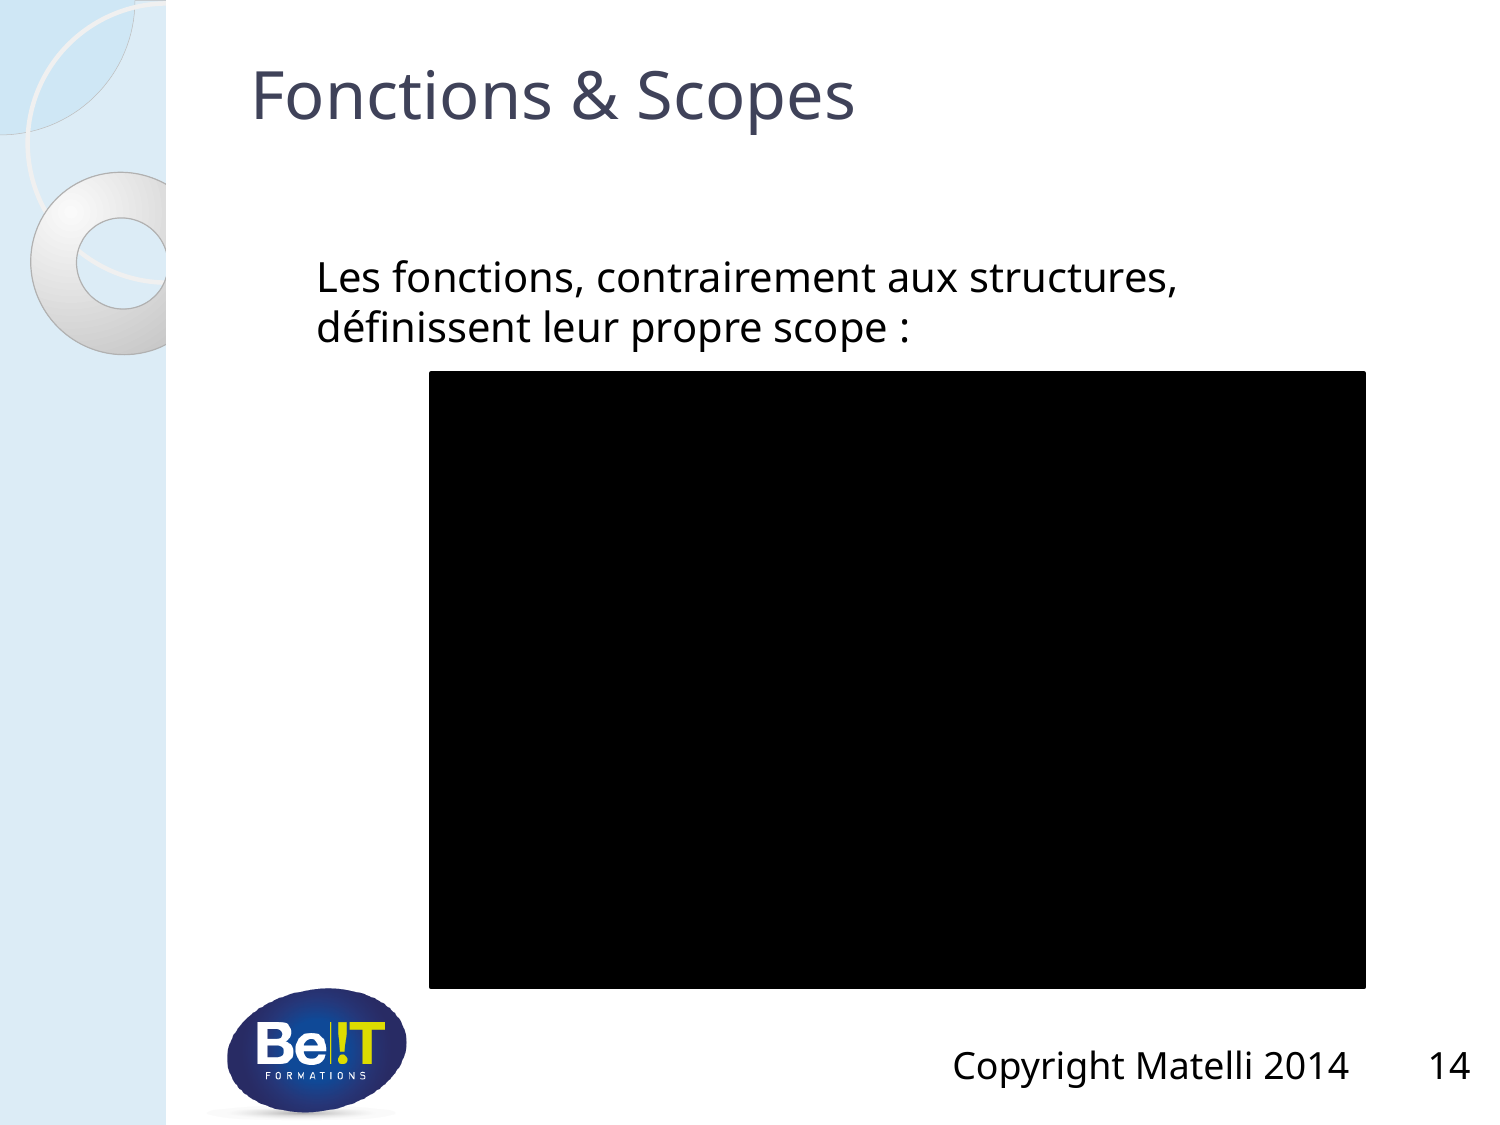

# Fonctions & Scopes
Les fonctions, contrairement aux structures, définissent leur propre scope :
 var x = 1;
 if (true) {
 var x = 2;
 }
 console.log(x); // 2
 (function () {
 var x = 3;
 }());
 console.log(x); // 2
Copyright Matelli 2014